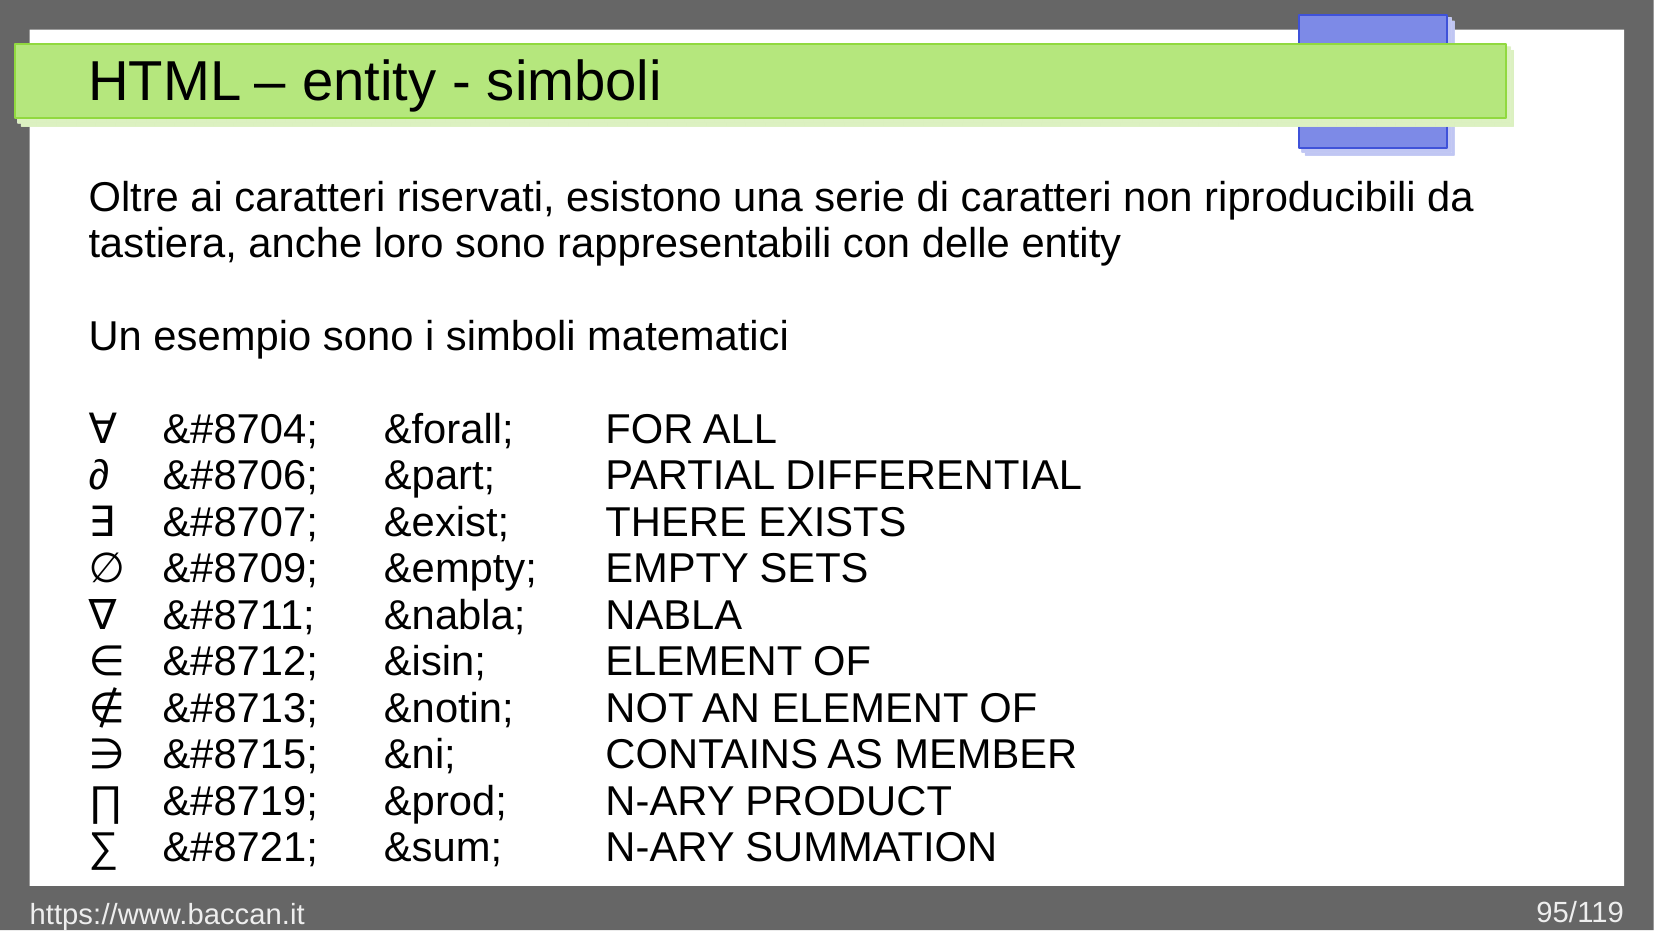

# HTML – entity - simboli
Oltre ai caratteri riservati, esistono una serie di caratteri non riproducibili da tastiera, anche loro sono rappresentabili con delle entity
Un esempio sono i simboli matematici
∀ 	&#8704; 	&forall; 		FOR ALL
∂ 	&#8706; 	&part; 		PARTIAL DIFFERENTIAL
∃ 	&#8707; 	&exist; 		THERE EXISTS
∅ 	&#8709; 	&empty; 	EMPTY SETS
∇ 	&#8711; 	&nabla; 	NABLA
∈ 	&#8712; 	&isin; 		ELEMENT OF
∉ 	&#8713; 	&notin; 		NOT AN ELEMENT OF
∋ 	&#8715; 	&ni; 		CONTAINS AS MEMBER
∏ 	&#8719; 	&prod; 		N-ARY PRODUCT
∑ 	&#8721; 	&sum; 		N-ARY SUMMATION
95
https://www.baccan.it